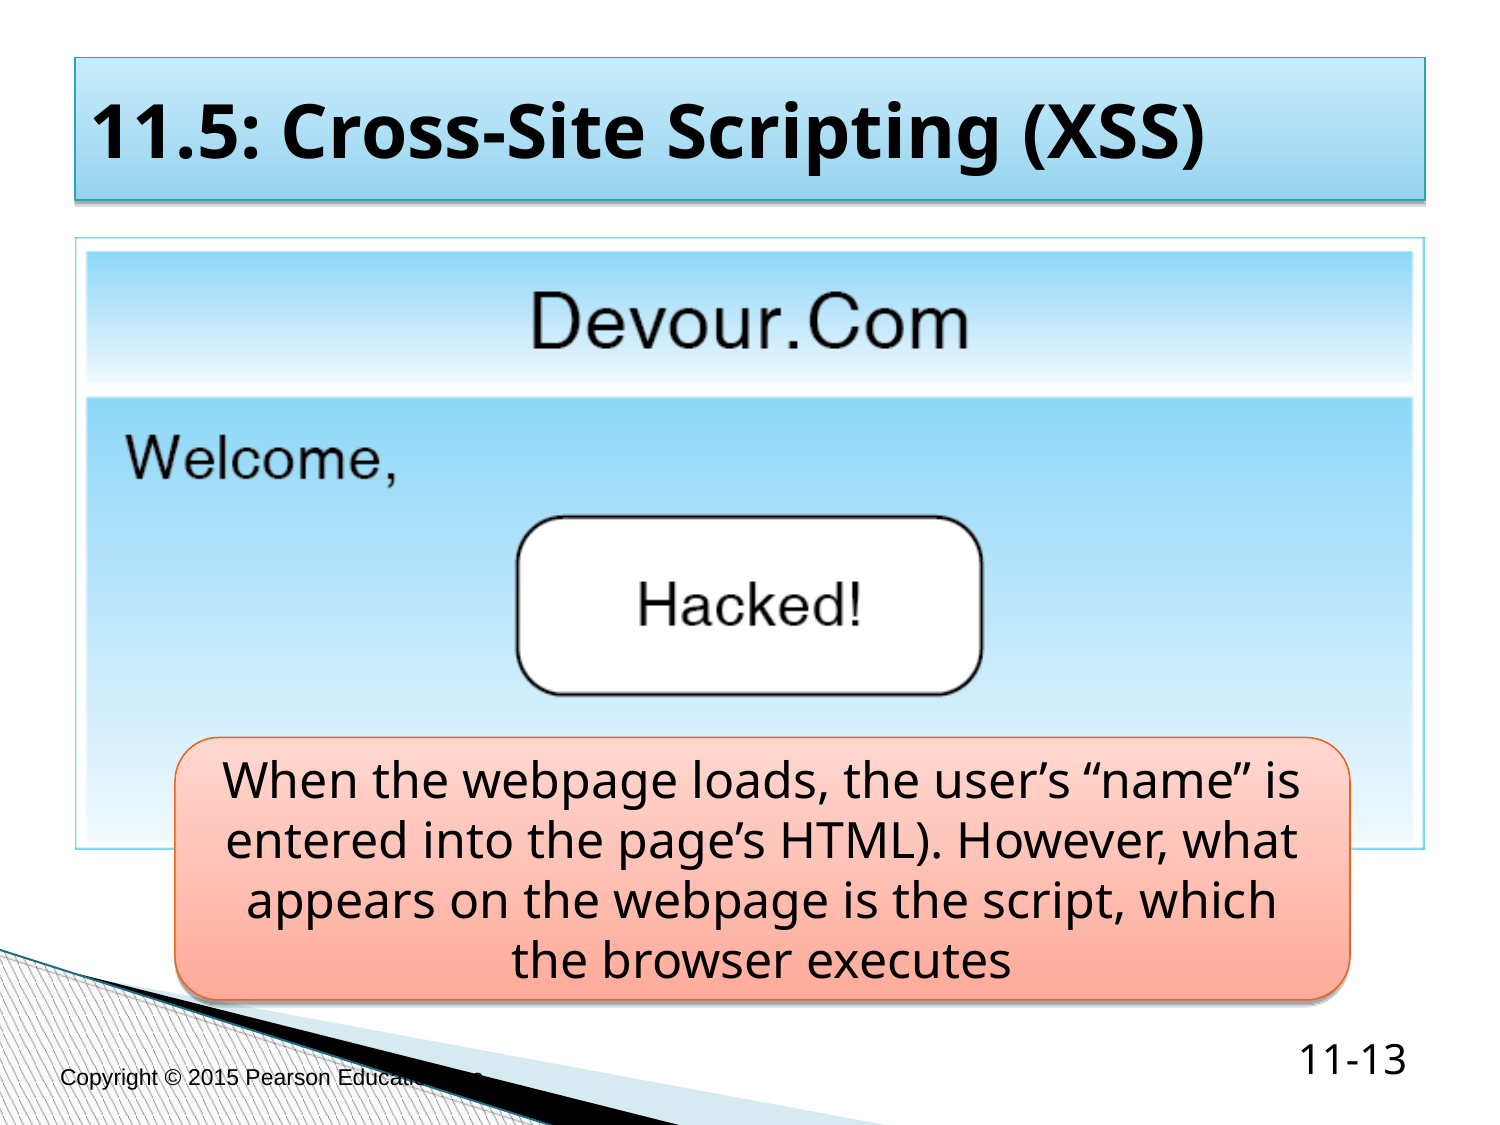

# 11.5: Cross-Site Scripting (XSS)
When the webpage loads, the user’s “name” is entered into the page’s HTML). However, what appears on the webpage is the script, which the browser executes
Copyright © 2015 Pearson Education, Inc.